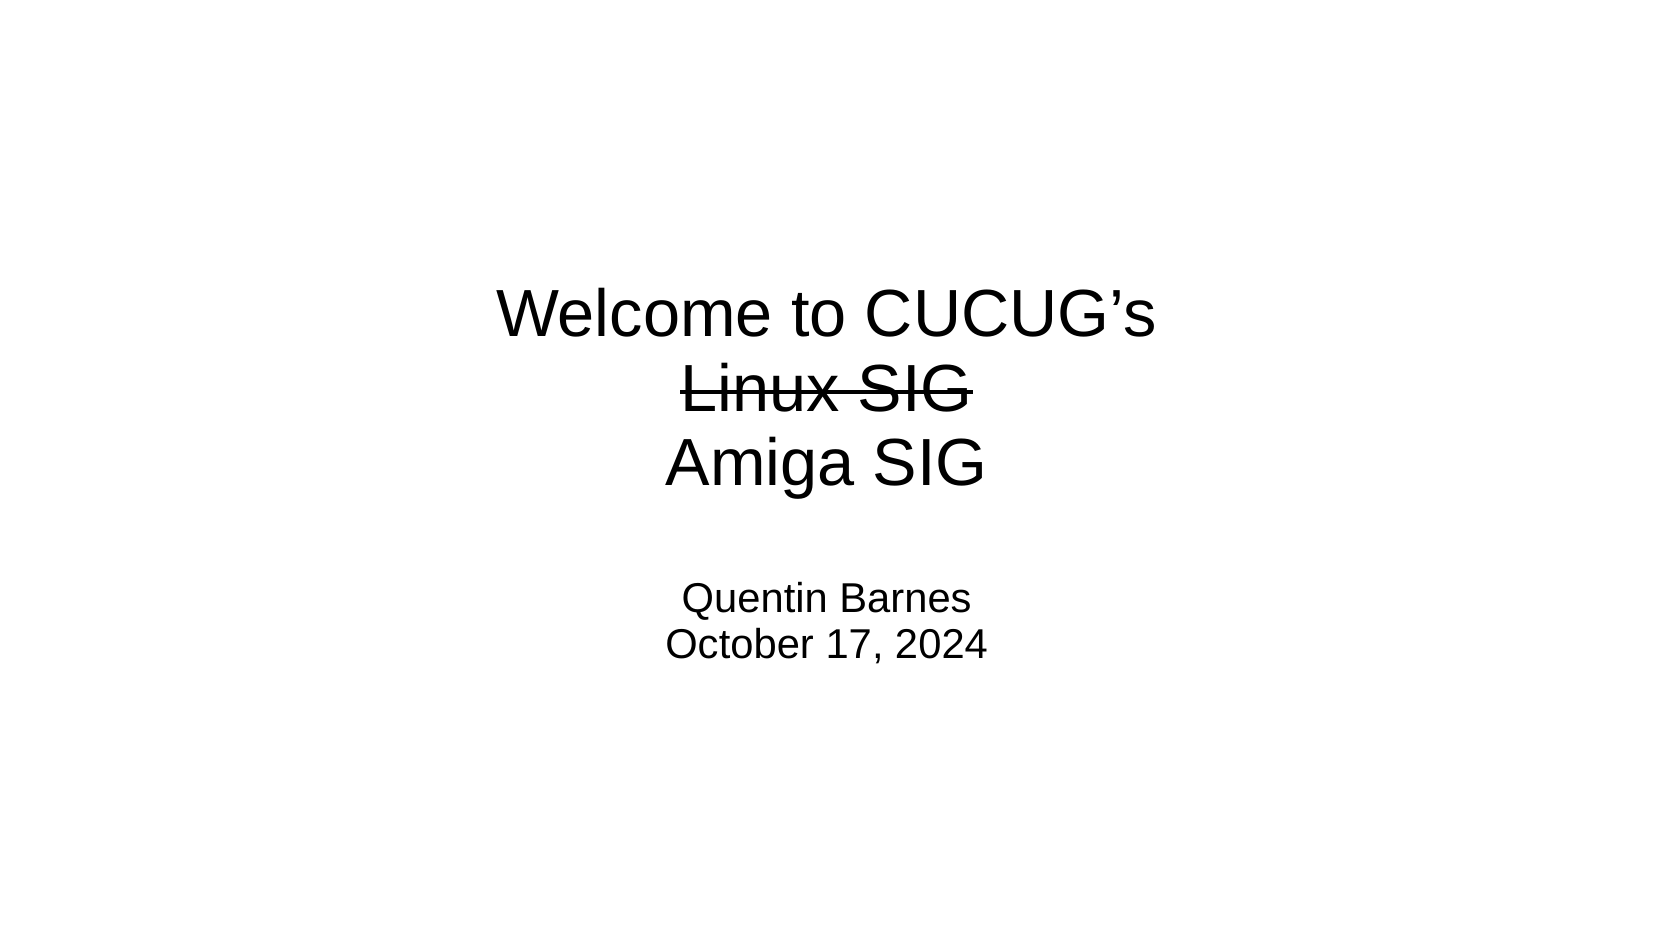

# Welcome to CUCUG’s
Linux SIG
Amiga SIG
Quentin Barnes
October 17, 2024